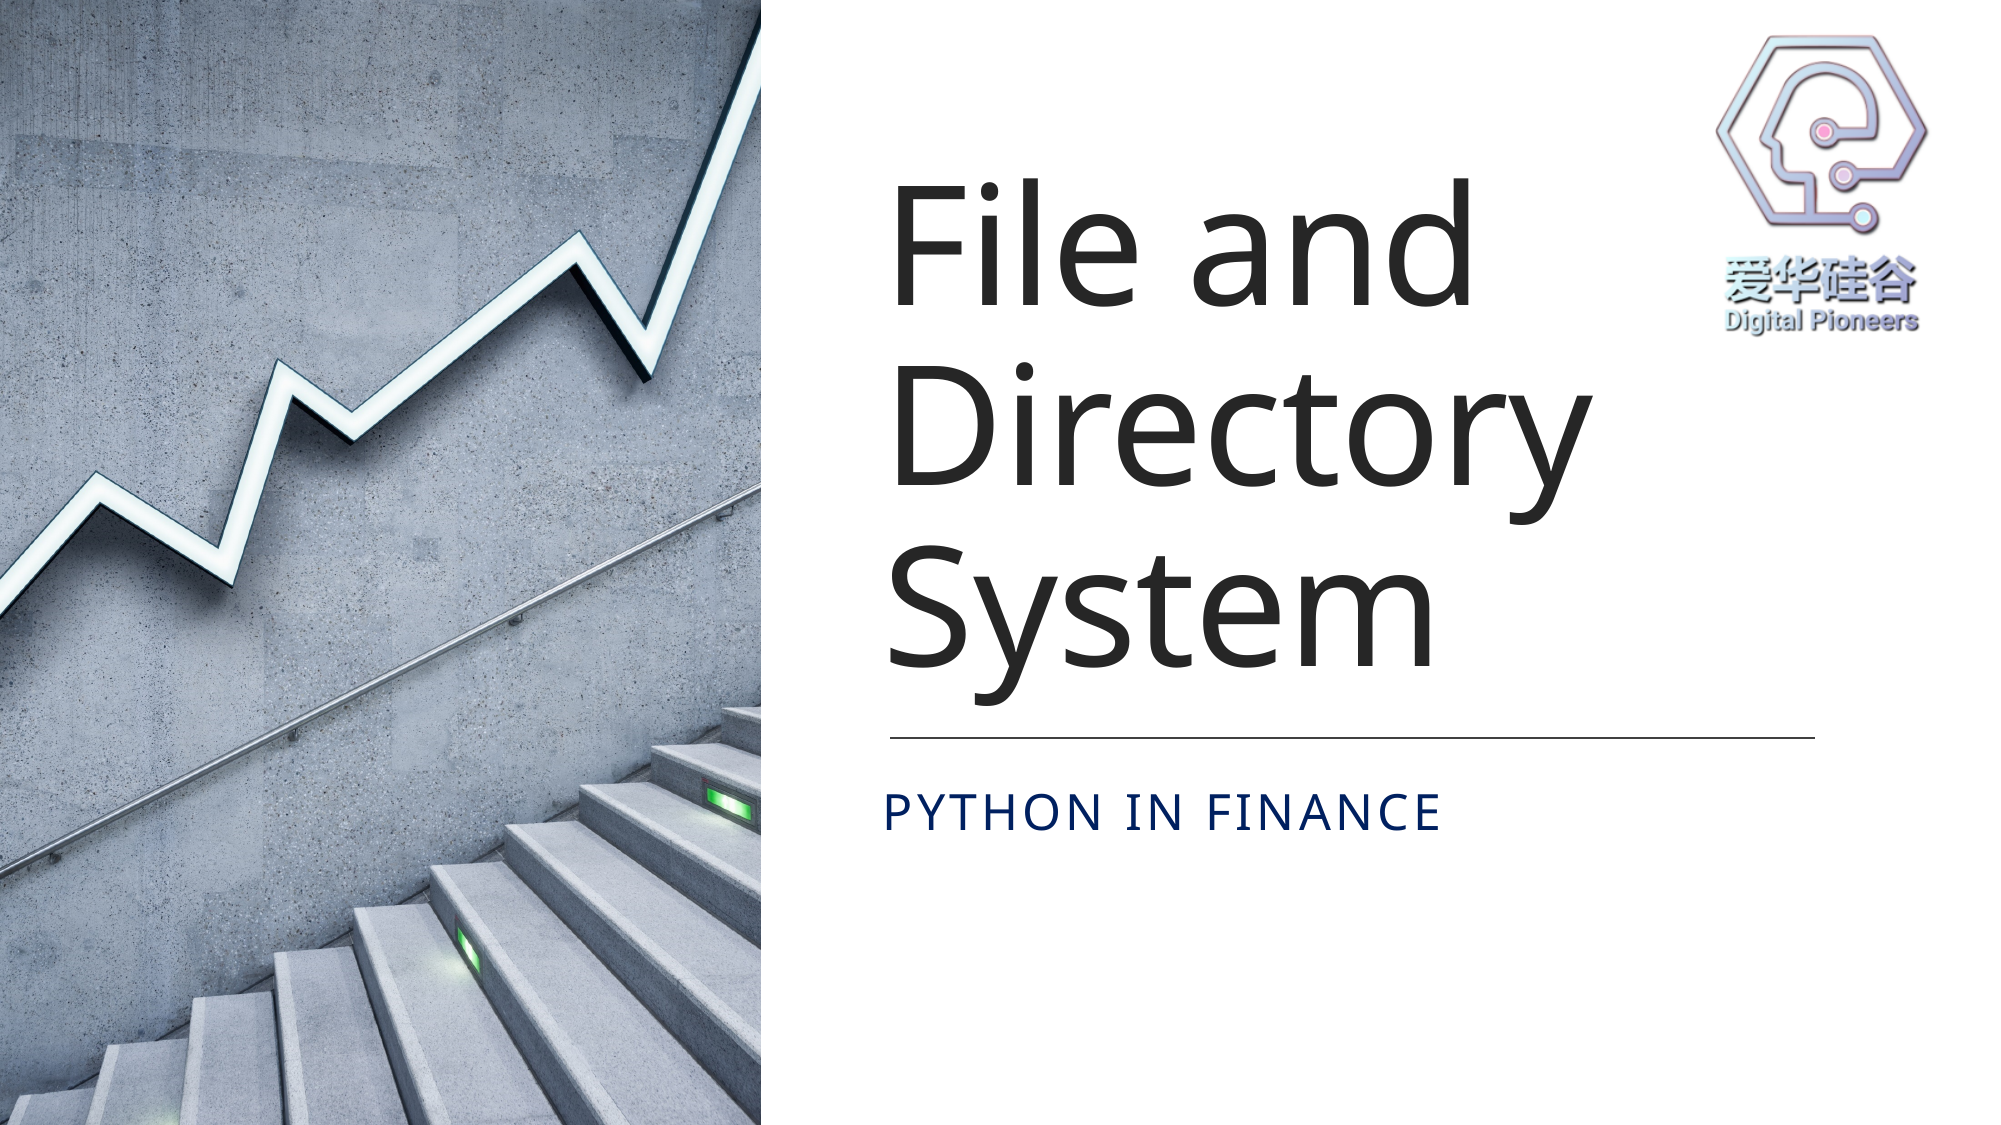

# File and Directory System
PYTHON IN FINANCE